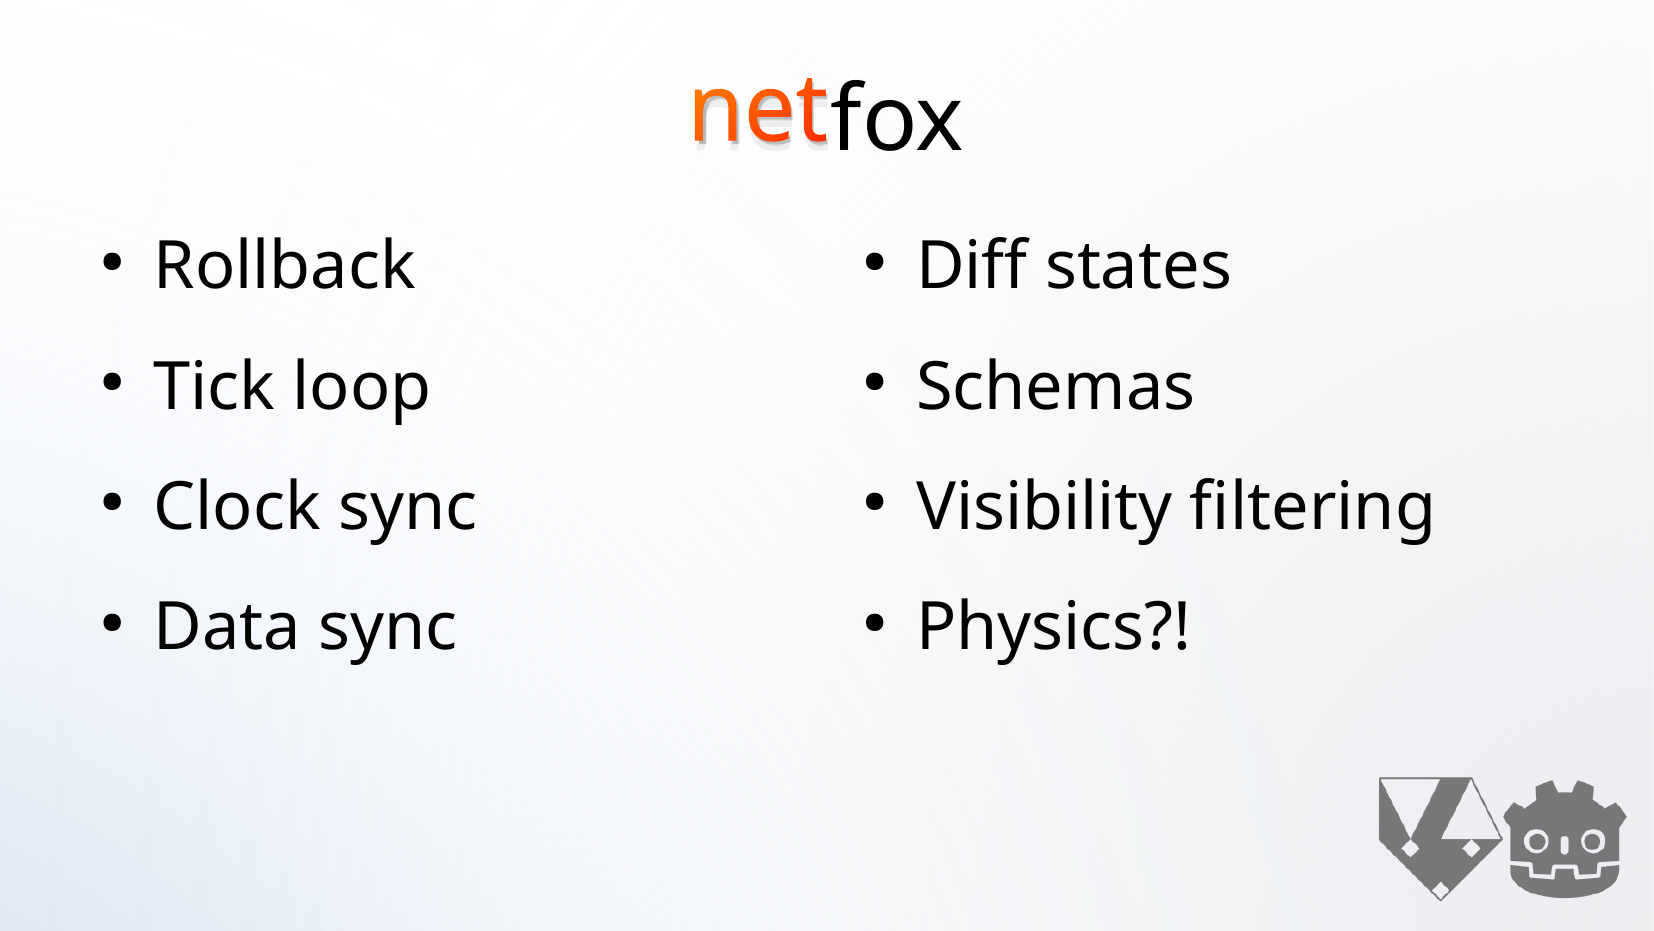

# netfox
net
Rollback
Tick loop
Clock sync
Data sync
Diff states
Schemas
Visibility filtering
Physics?!